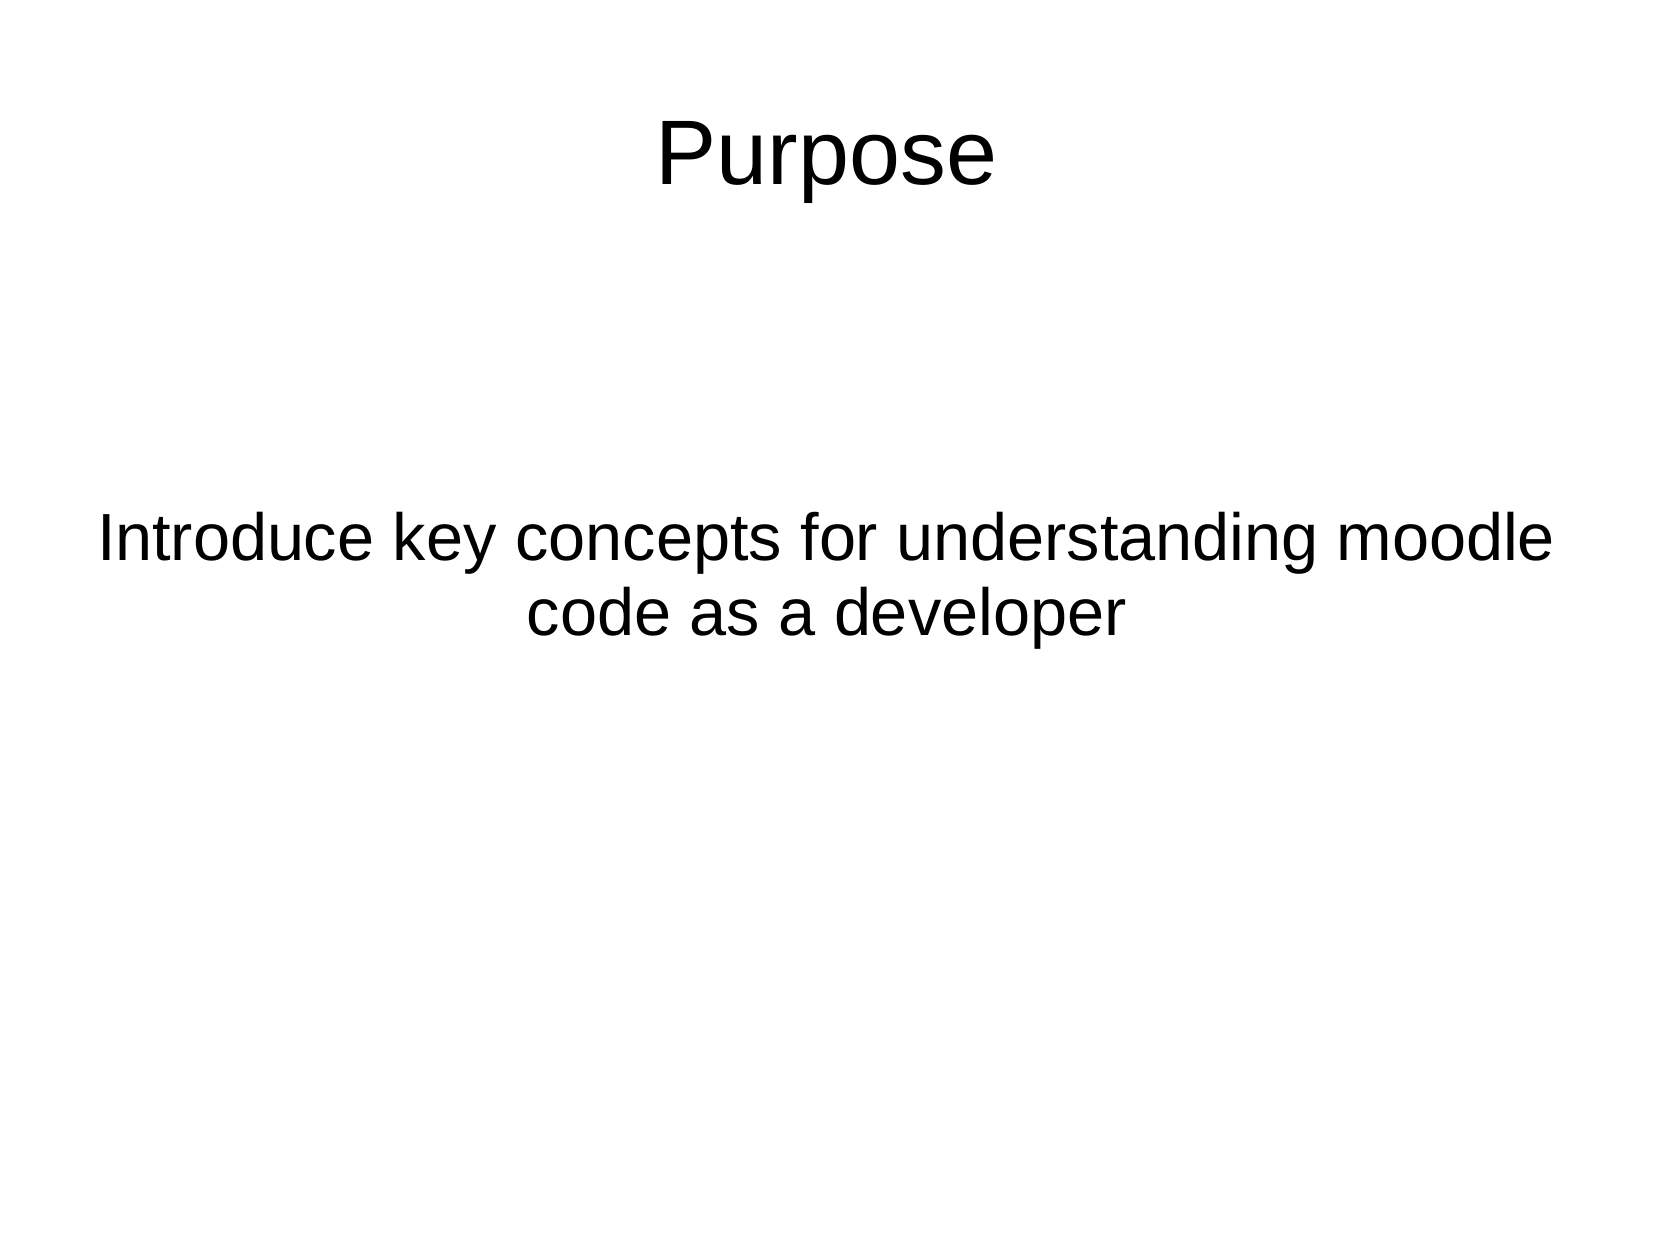

# Purpose
Introduce key concepts for understanding moodle code as a developer